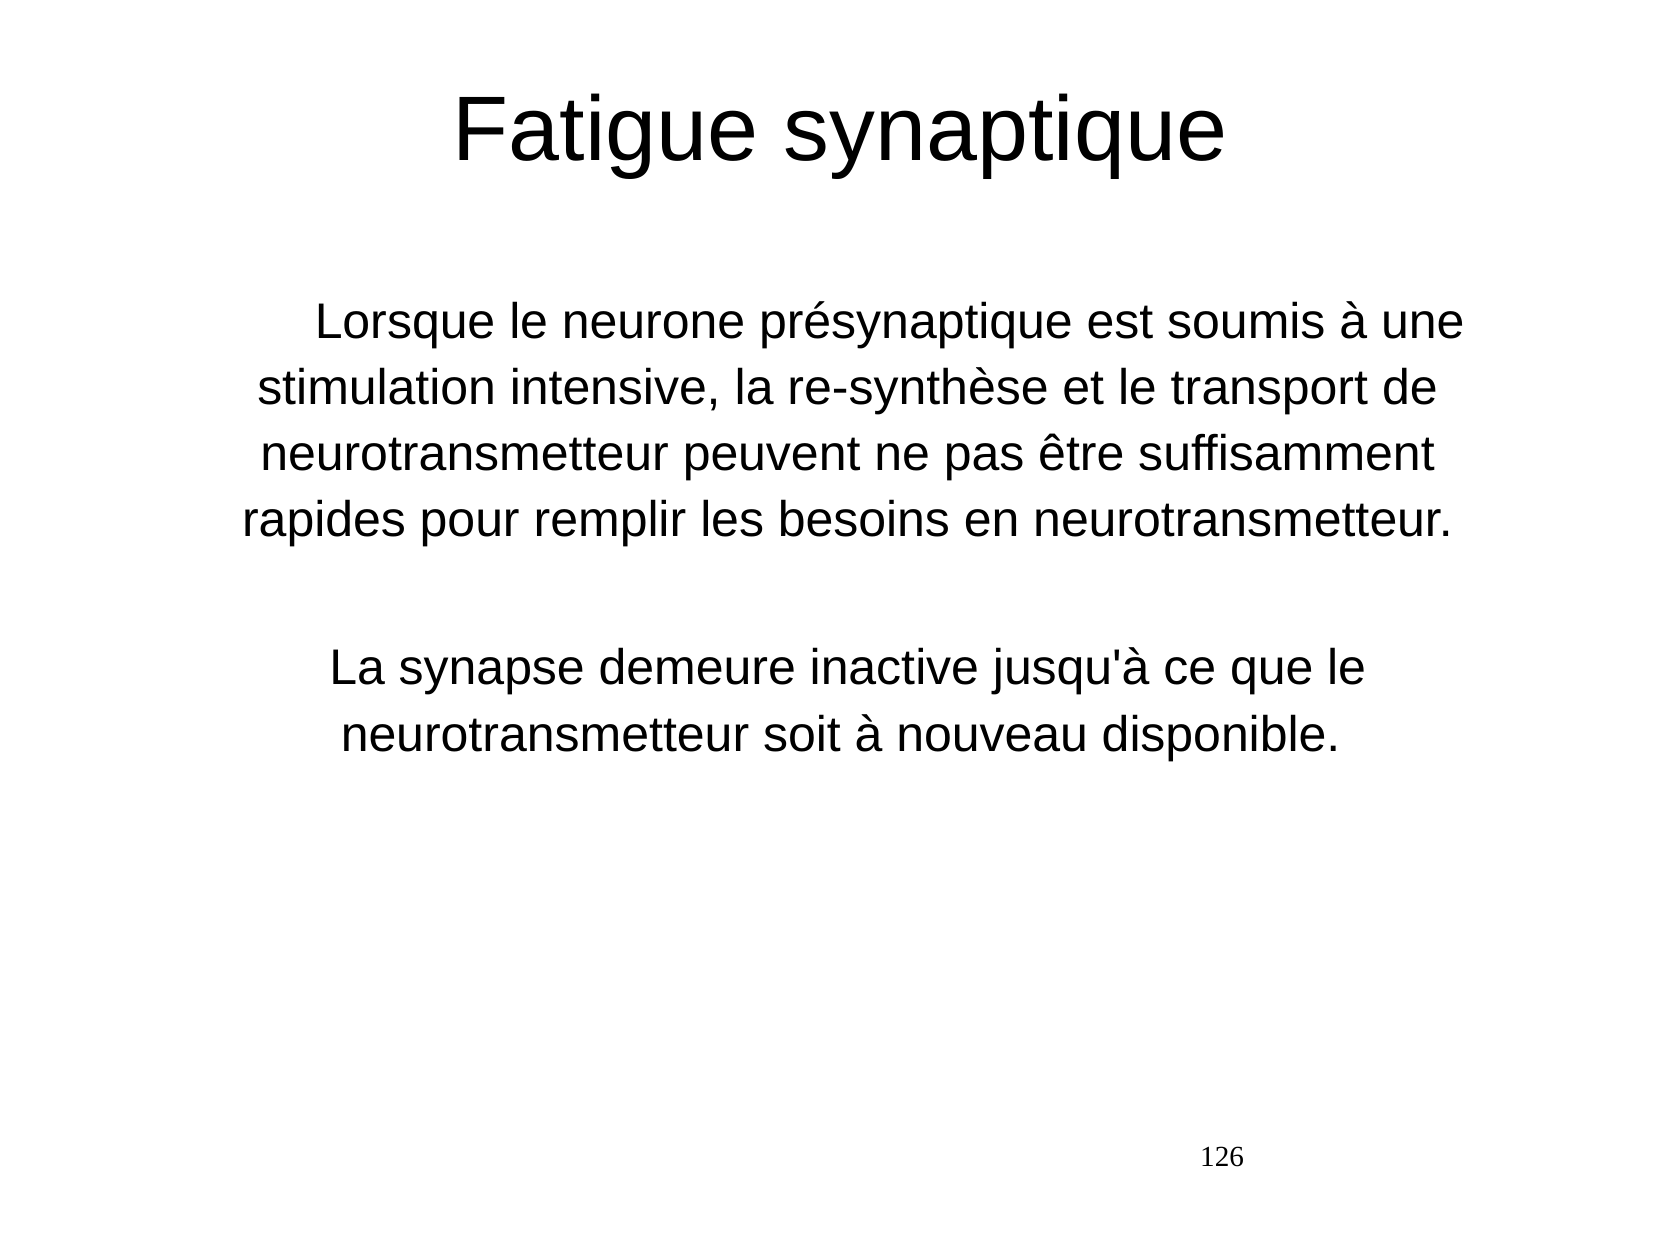

# Fatigue synaptique
 Lorsque le neurone présynaptique est soumis à une stimulation intensive, la re-synthèse et le transport de neurotransmetteur peuvent ne pas être suffisamment rapides pour remplir les besoins en neurotransmetteur.
La synapse demeure inactive jusqu'à ce que le neurotransmetteur soit à nouveau disponible.
126